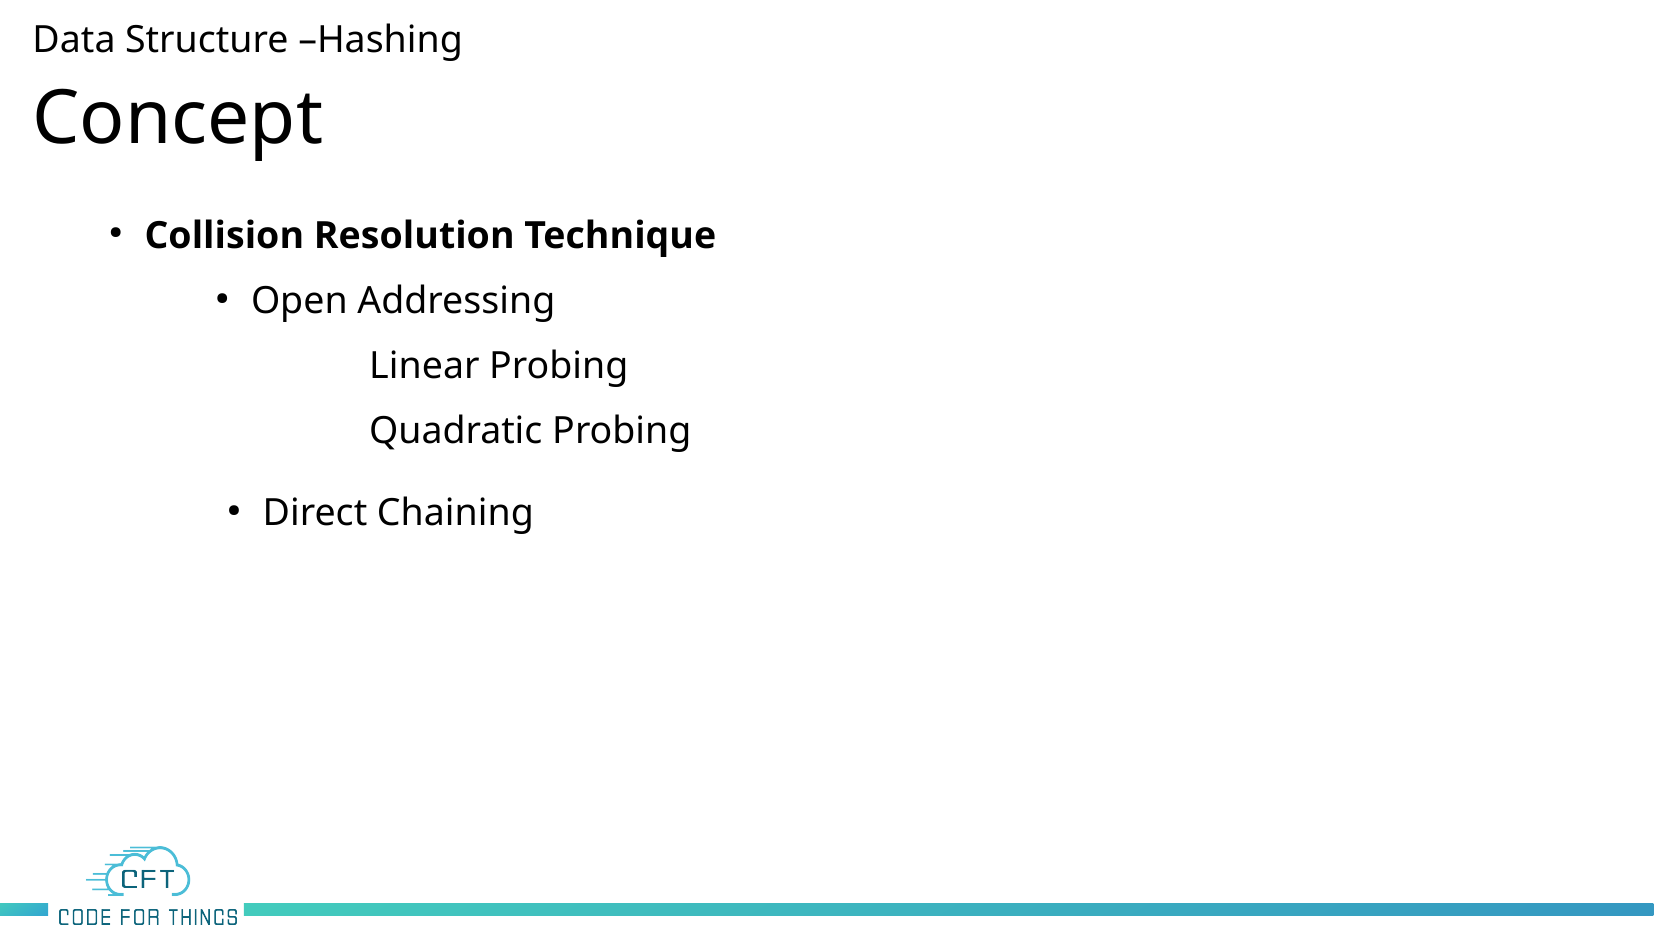

# Data Structure –Hashing Concept
Collision Resolution Technique
Open Addressing
Linear Probing
Quadratic Probing
Direct Chaining